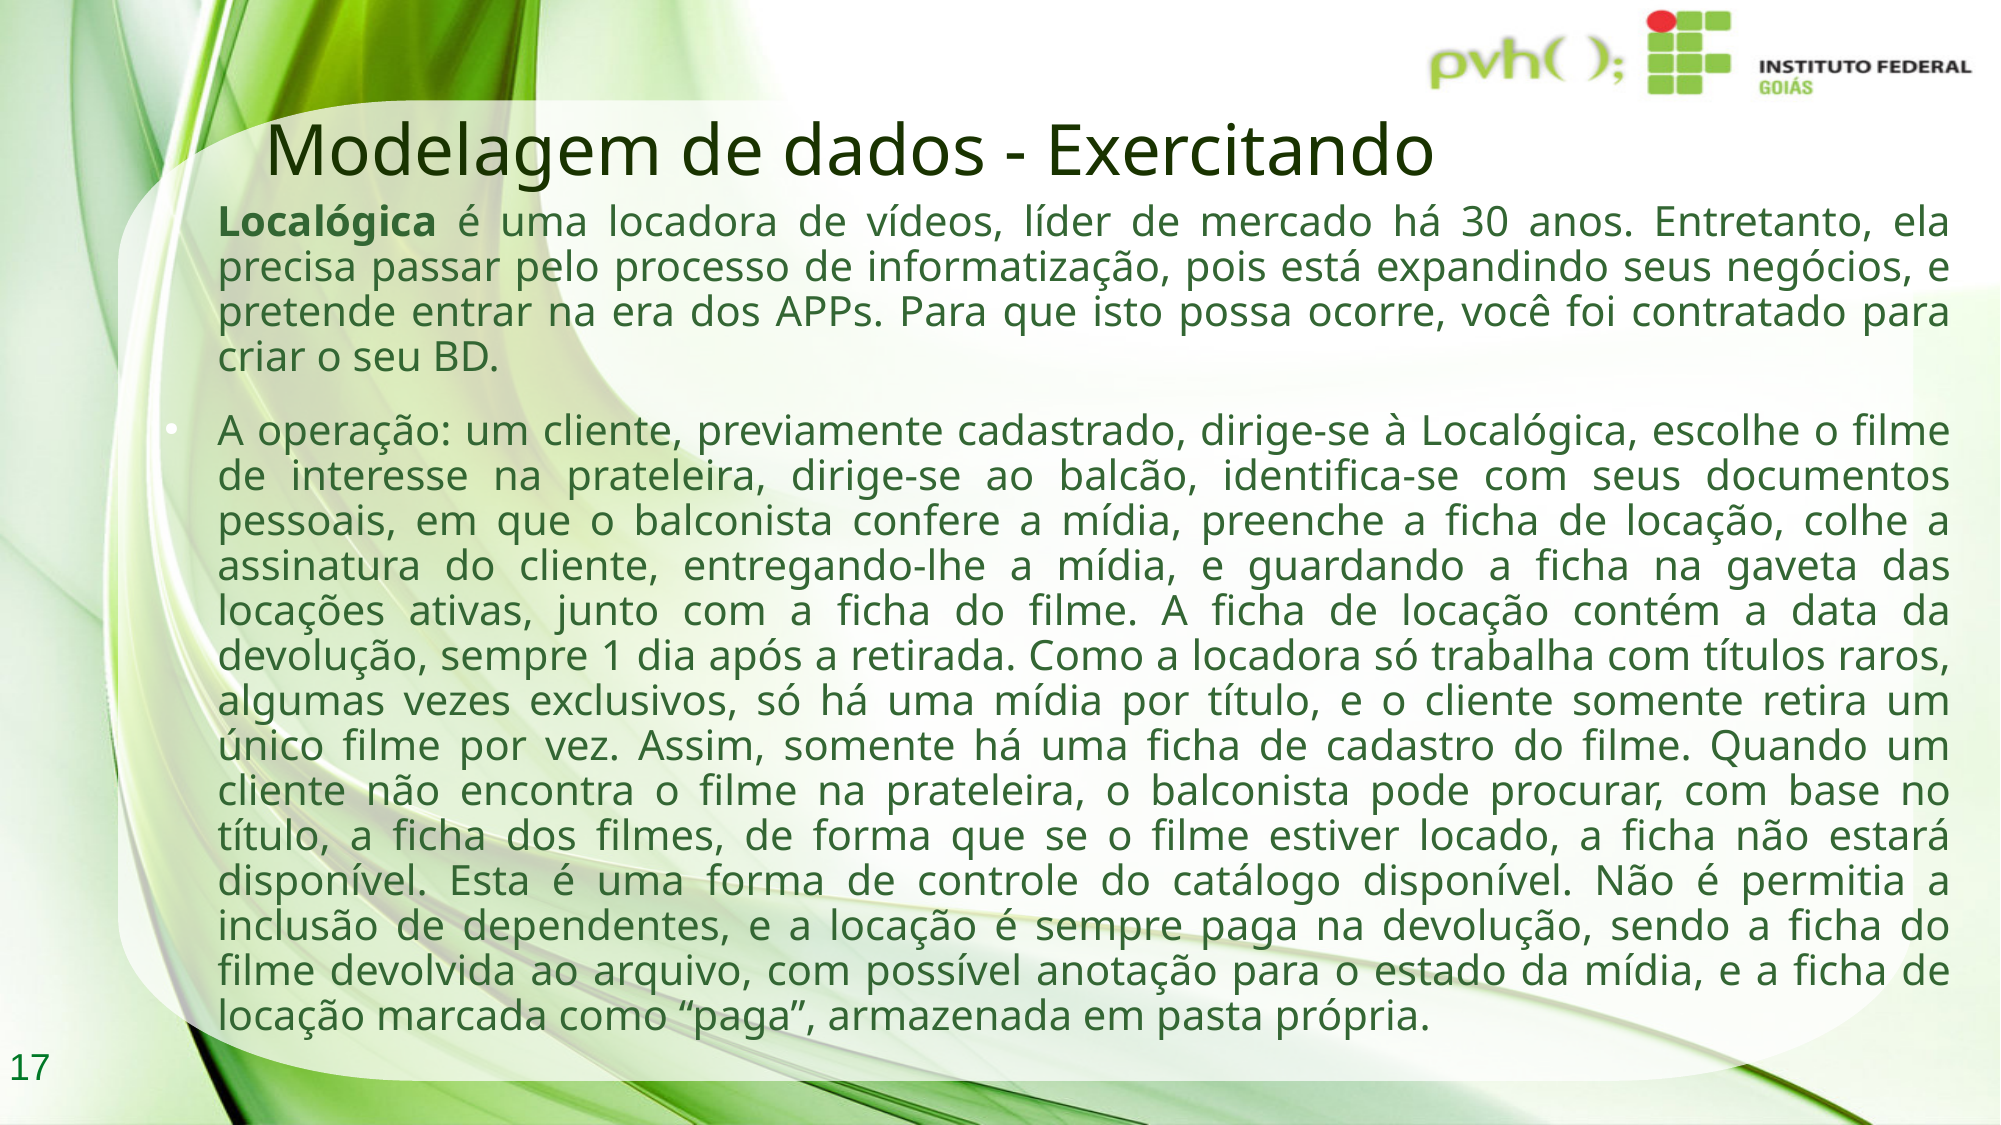

# Modelagem de dados - Exercitando
Localógica é uma locadora de vídeos, líder de mercado há 30 anos. Entretanto, ela precisa passar pelo processo de informatização, pois está expandindo seus negócios, e pretende entrar na era dos APPs. Para que isto possa ocorre, você foi contratado para criar o seu BD.
A operação: um cliente, previamente cadastrado, dirige-se à Localógica, escolhe o filme de interesse na prateleira, dirige-se ao balcão, identifica-se com seus documentos pessoais, em que o balconista confere a mídia, preenche a ficha de locação, colhe a assinatura do cliente, entregando-lhe a mídia, e guardando a ficha na gaveta das locações ativas, junto com a ficha do filme. A ficha de locação contém a data da devolução, sempre 1 dia após a retirada. Como a locadora só trabalha com títulos raros, algumas vezes exclusivos, só há uma mídia por título, e o cliente somente retira um único filme por vez. Assim, somente há uma ficha de cadastro do filme. Quando um cliente não encontra o filme na prateleira, o balconista pode procurar, com base no título, a ficha dos filmes, de forma que se o filme estiver locado, a ficha não estará disponível. Esta é uma forma de controle do catálogo disponível. Não é permitia a inclusão de dependentes, e a locação é sempre paga na devolução, sendo a ficha do filme devolvida ao arquivo, com possível anotação para o estado da mídia, e a ficha de locação marcada como “paga”, armazenada em pasta própria.
17